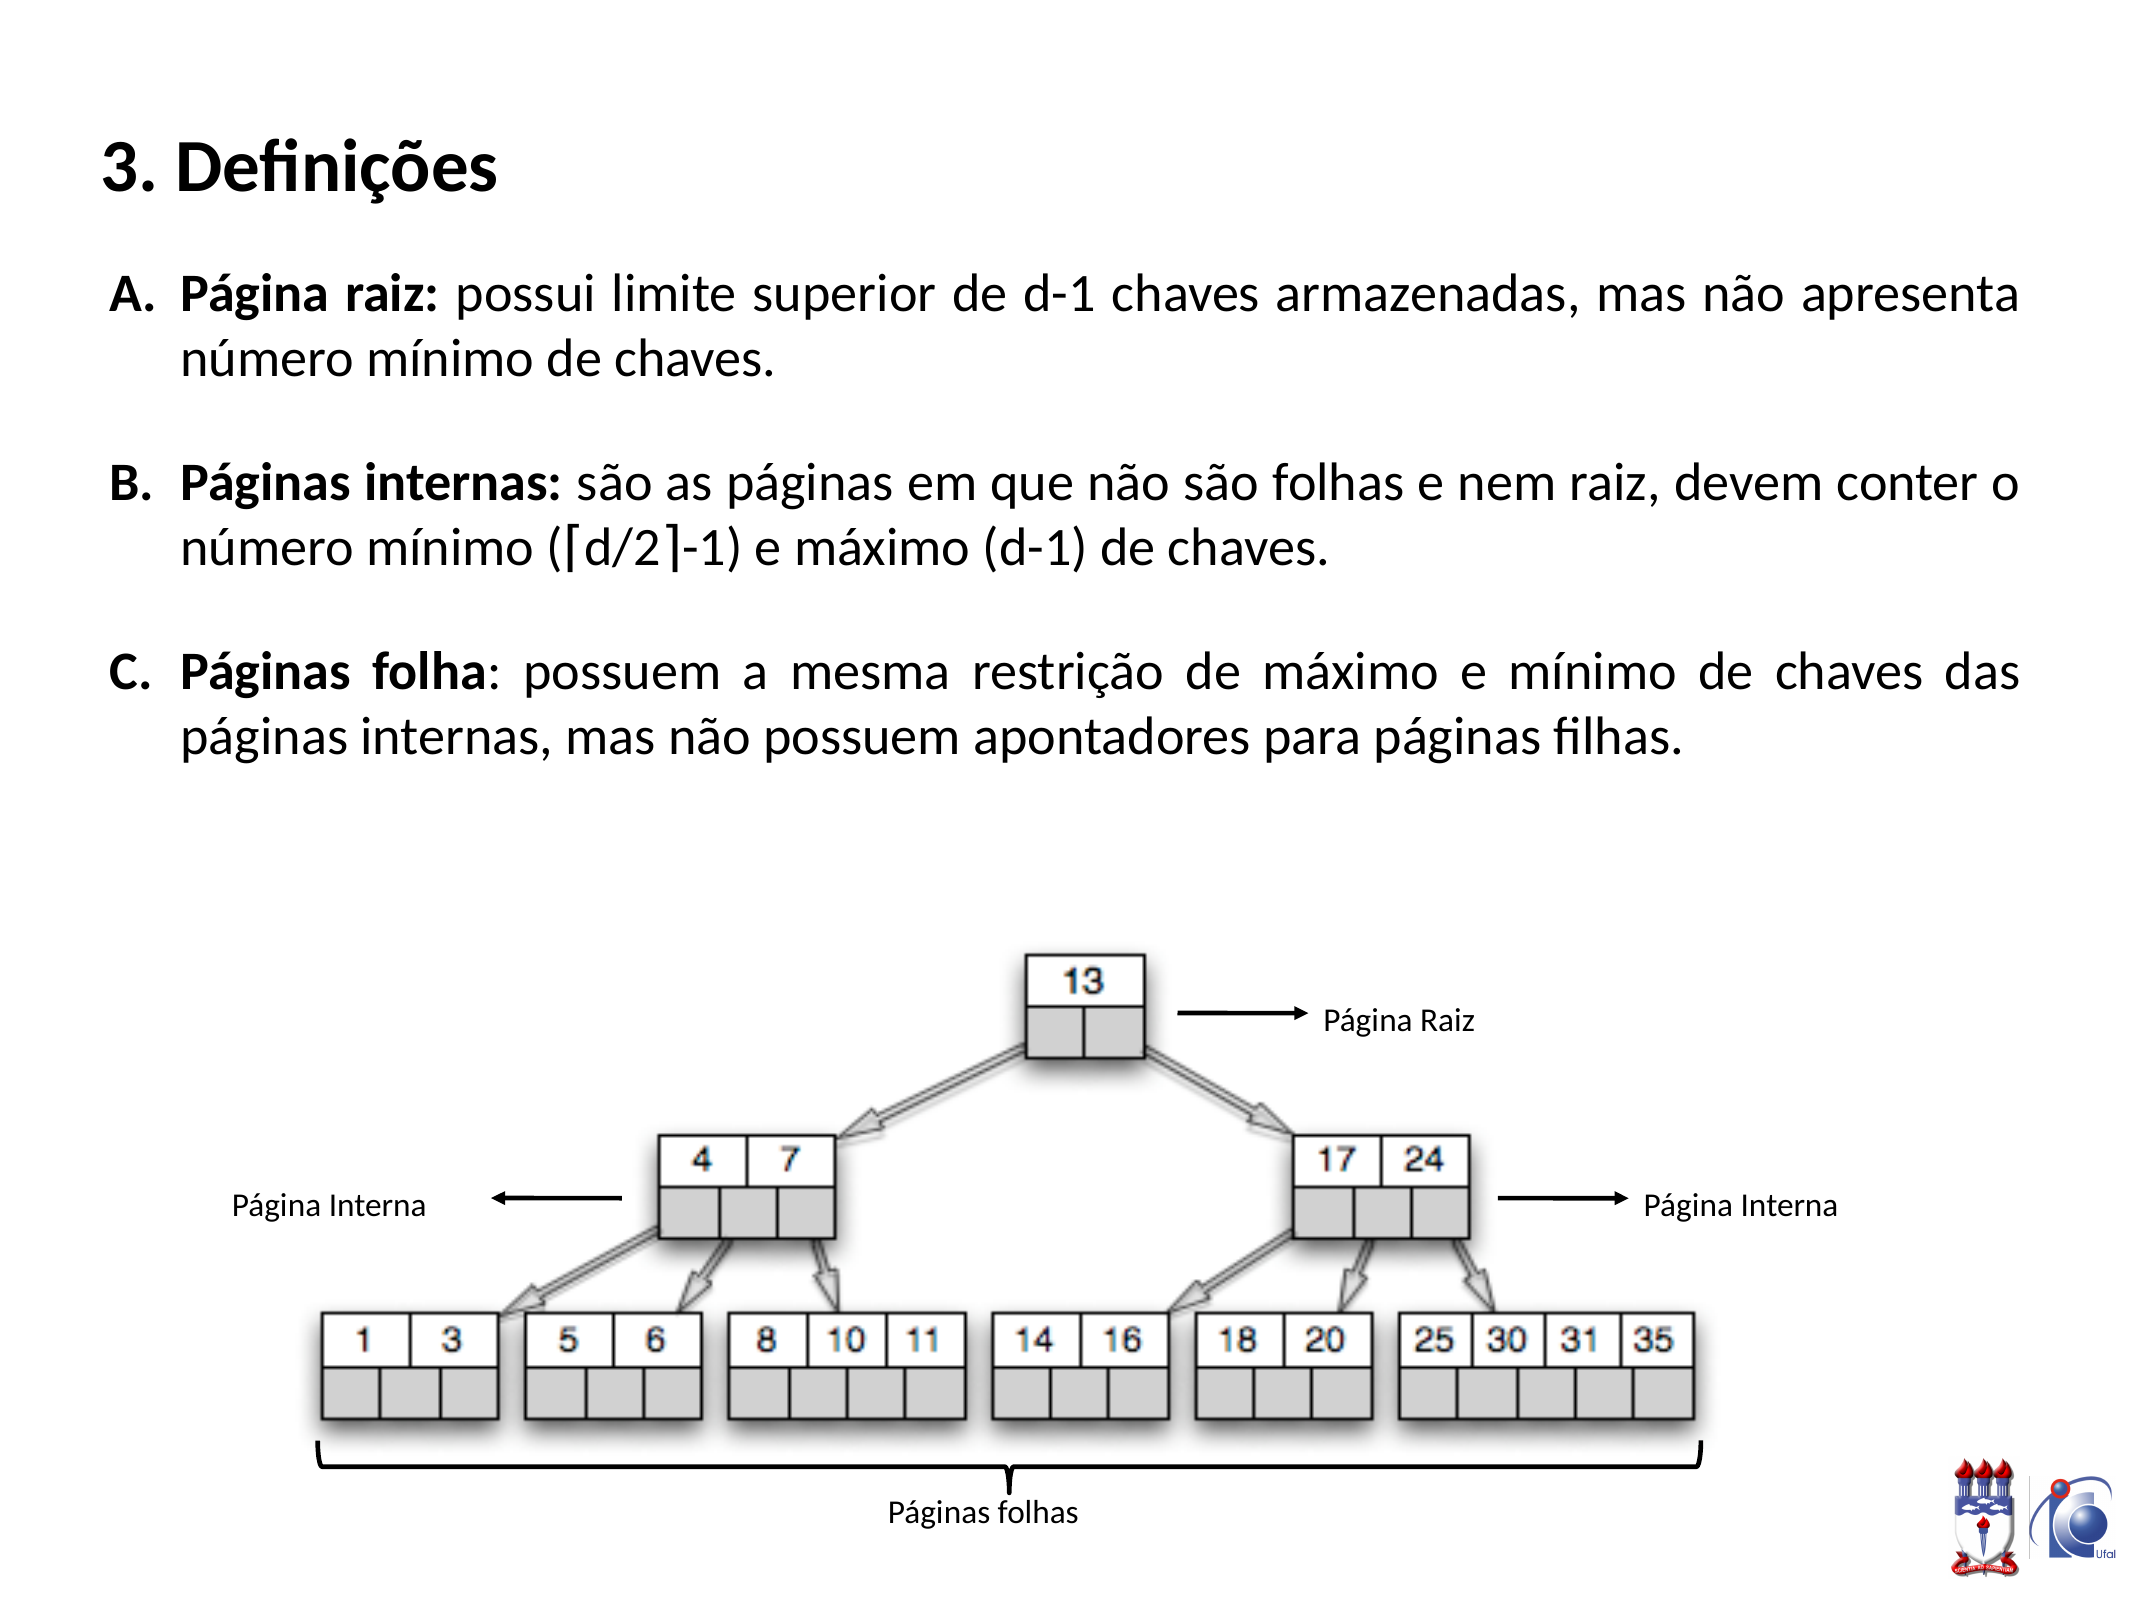

# 3. Definições
Página raiz: possui limite superior de d-1 chaves armazenadas, mas não apresenta número mínimo de chaves.
Páginas internas: são as páginas em que não são folhas e nem raiz, devem conter o número mínimo (⌈d/2⌉-1) e máximo (d-1) de chaves.
Páginas folha: possuem a mesma restrição de máximo e mínimo de chaves das páginas internas, mas não possuem apontadores para páginas filhas.
Página Raiz
Página Interna
Página Interna
Páginas folhas